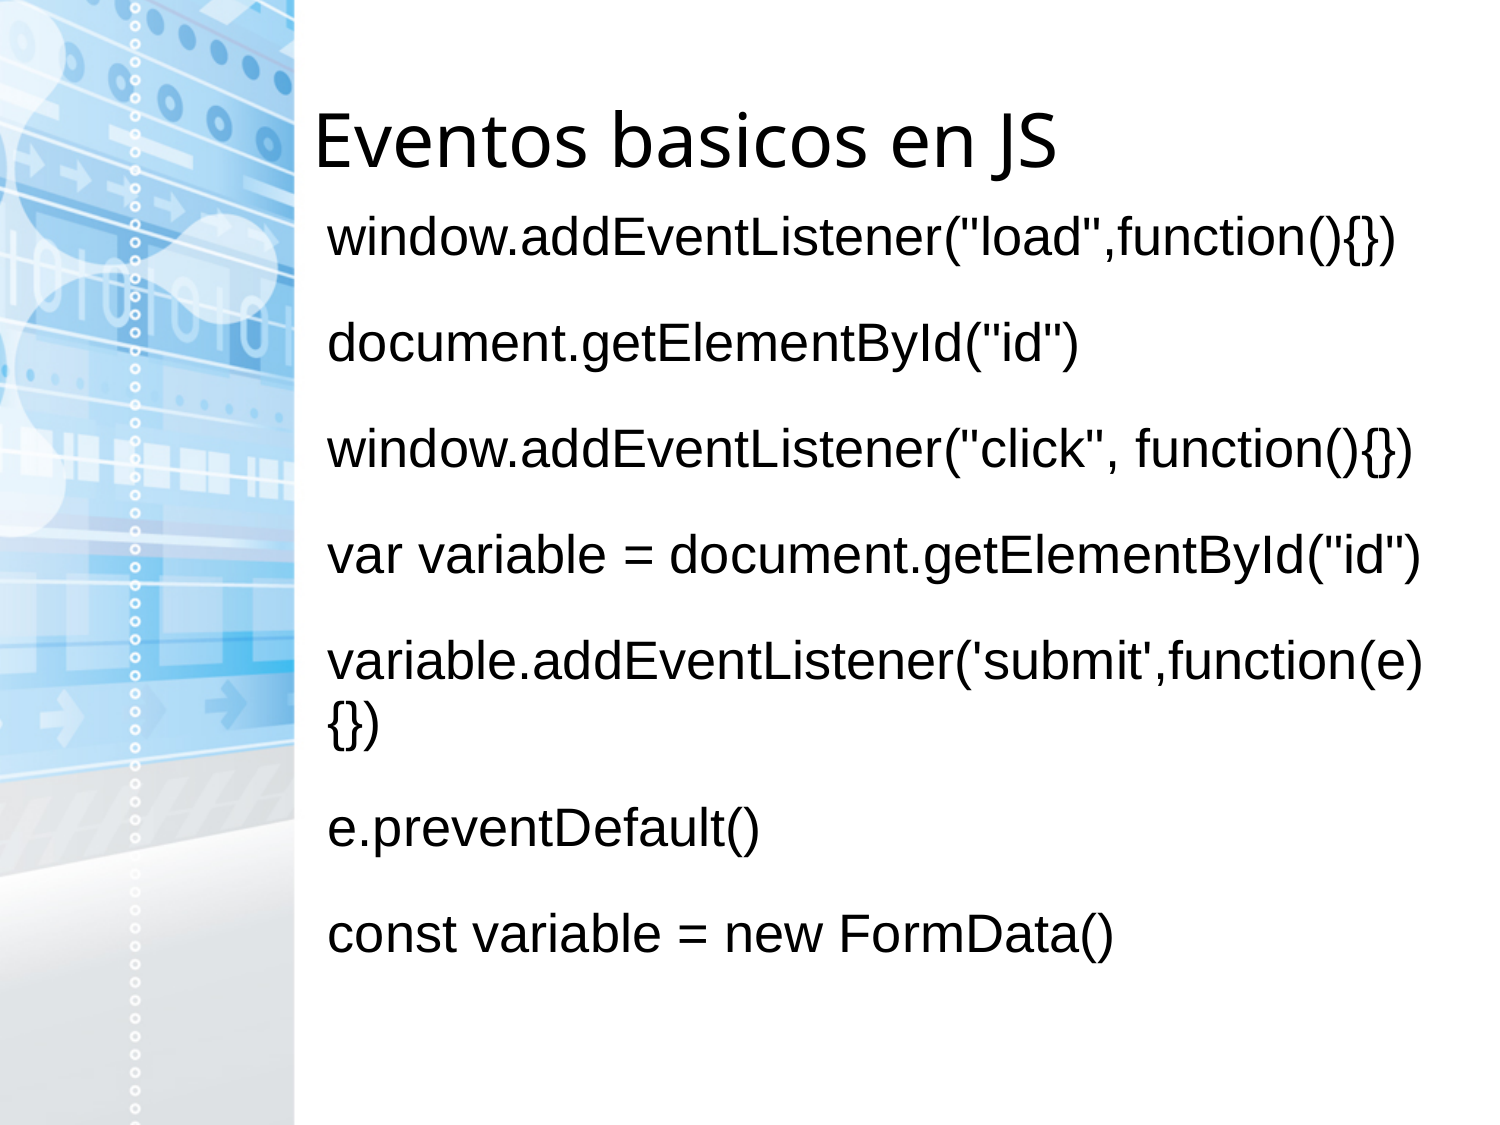

# Eventos basicos en JS
window.addEventListener("load",function(){})
document.getElementById("id")
window.addEventListener("click", function(){})
var variable = document.getElementById("id")
variable.addEventListener('submit',function(e){})
e.preventDefault()
const variable = new FormData()